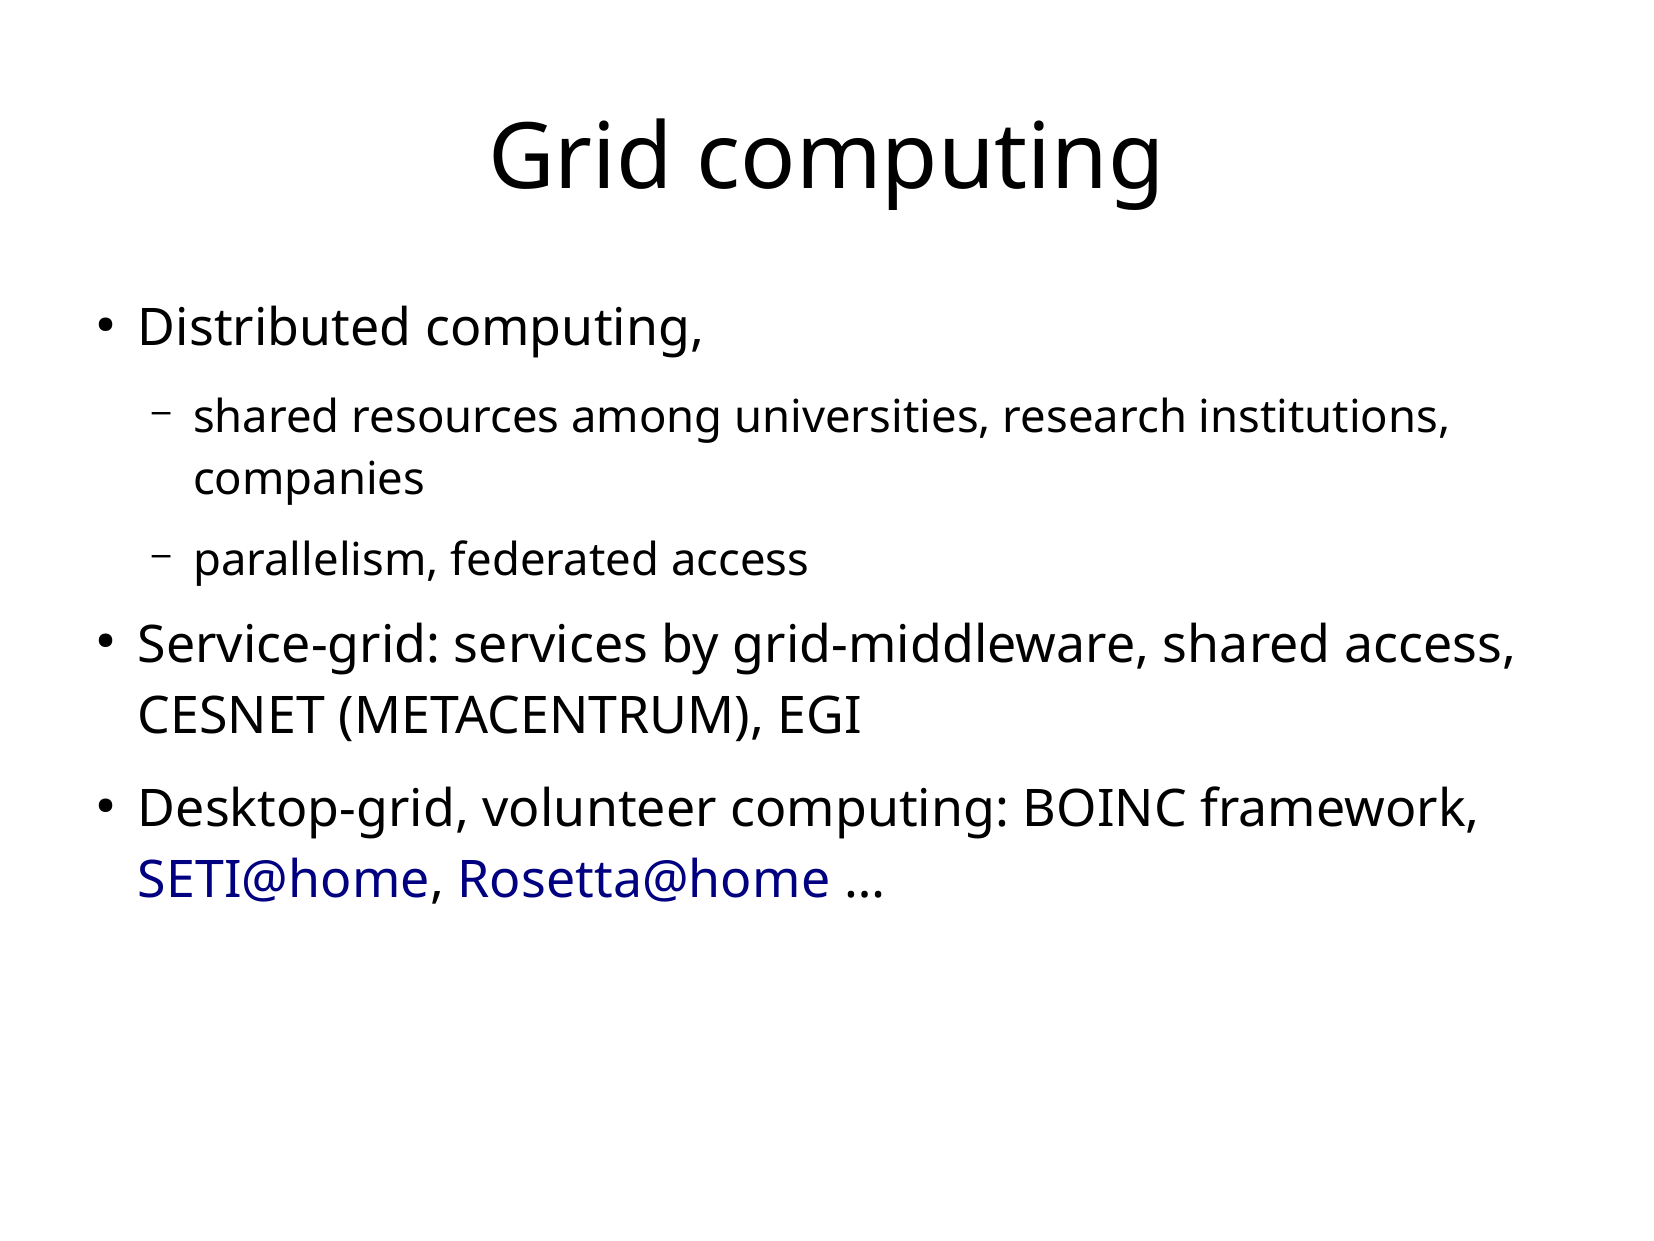

# Grid computing
Distributed computing,
shared resources among universities, research institutions, companies
parallelism, federated access
Service-grid: services by grid-middleware, shared access, CESNET (METACENTRUM), EGI
Desktop-grid, volunteer computing: BOINC framework, SETI@home, Rosetta@home …